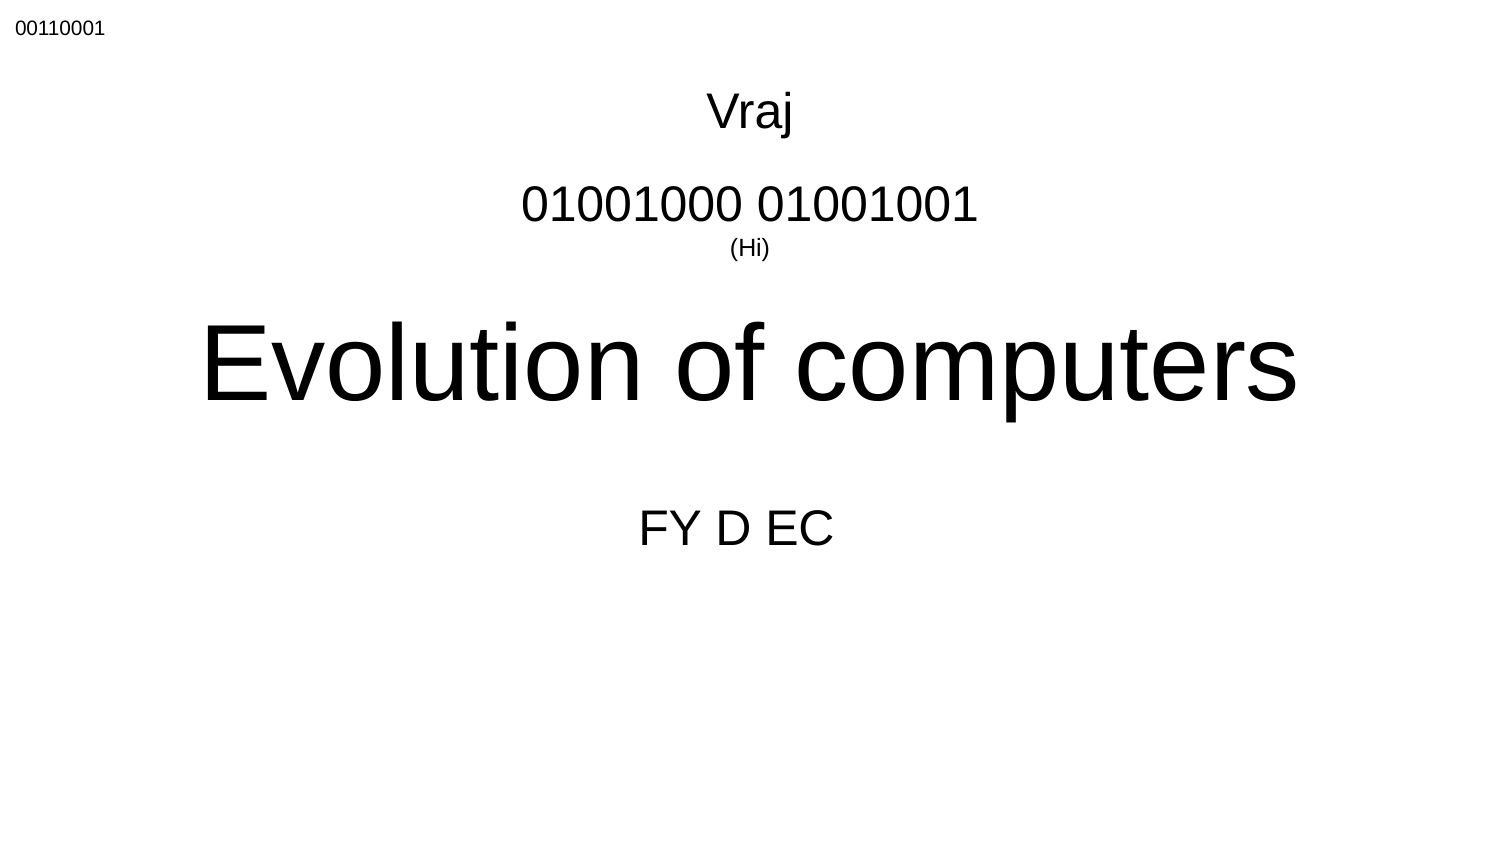

00110001
Vraj
01001000 01001001
(Hi)
# Evolution of computers
FY D EC